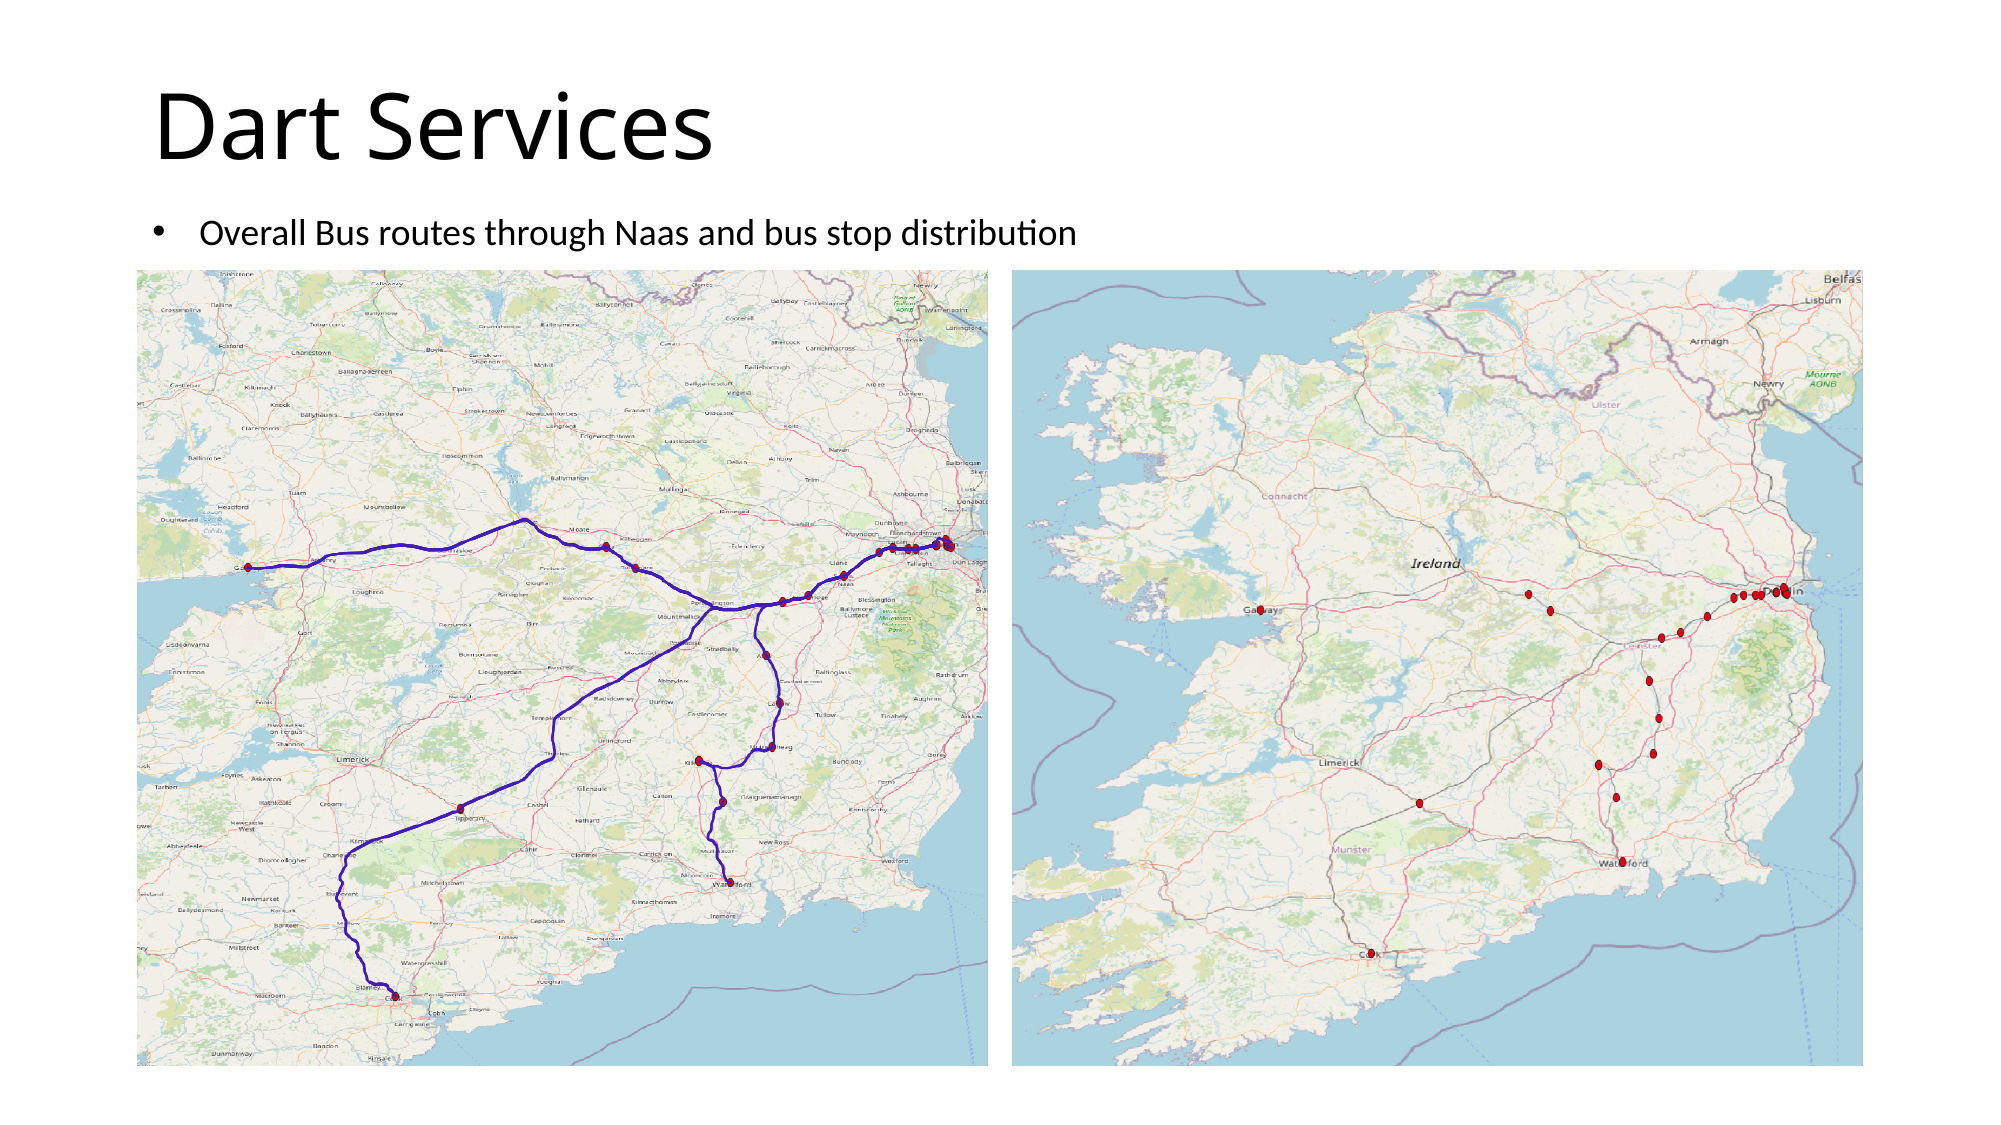

# Dart Services
Overall Bus routes through Naas and bus stop distribution